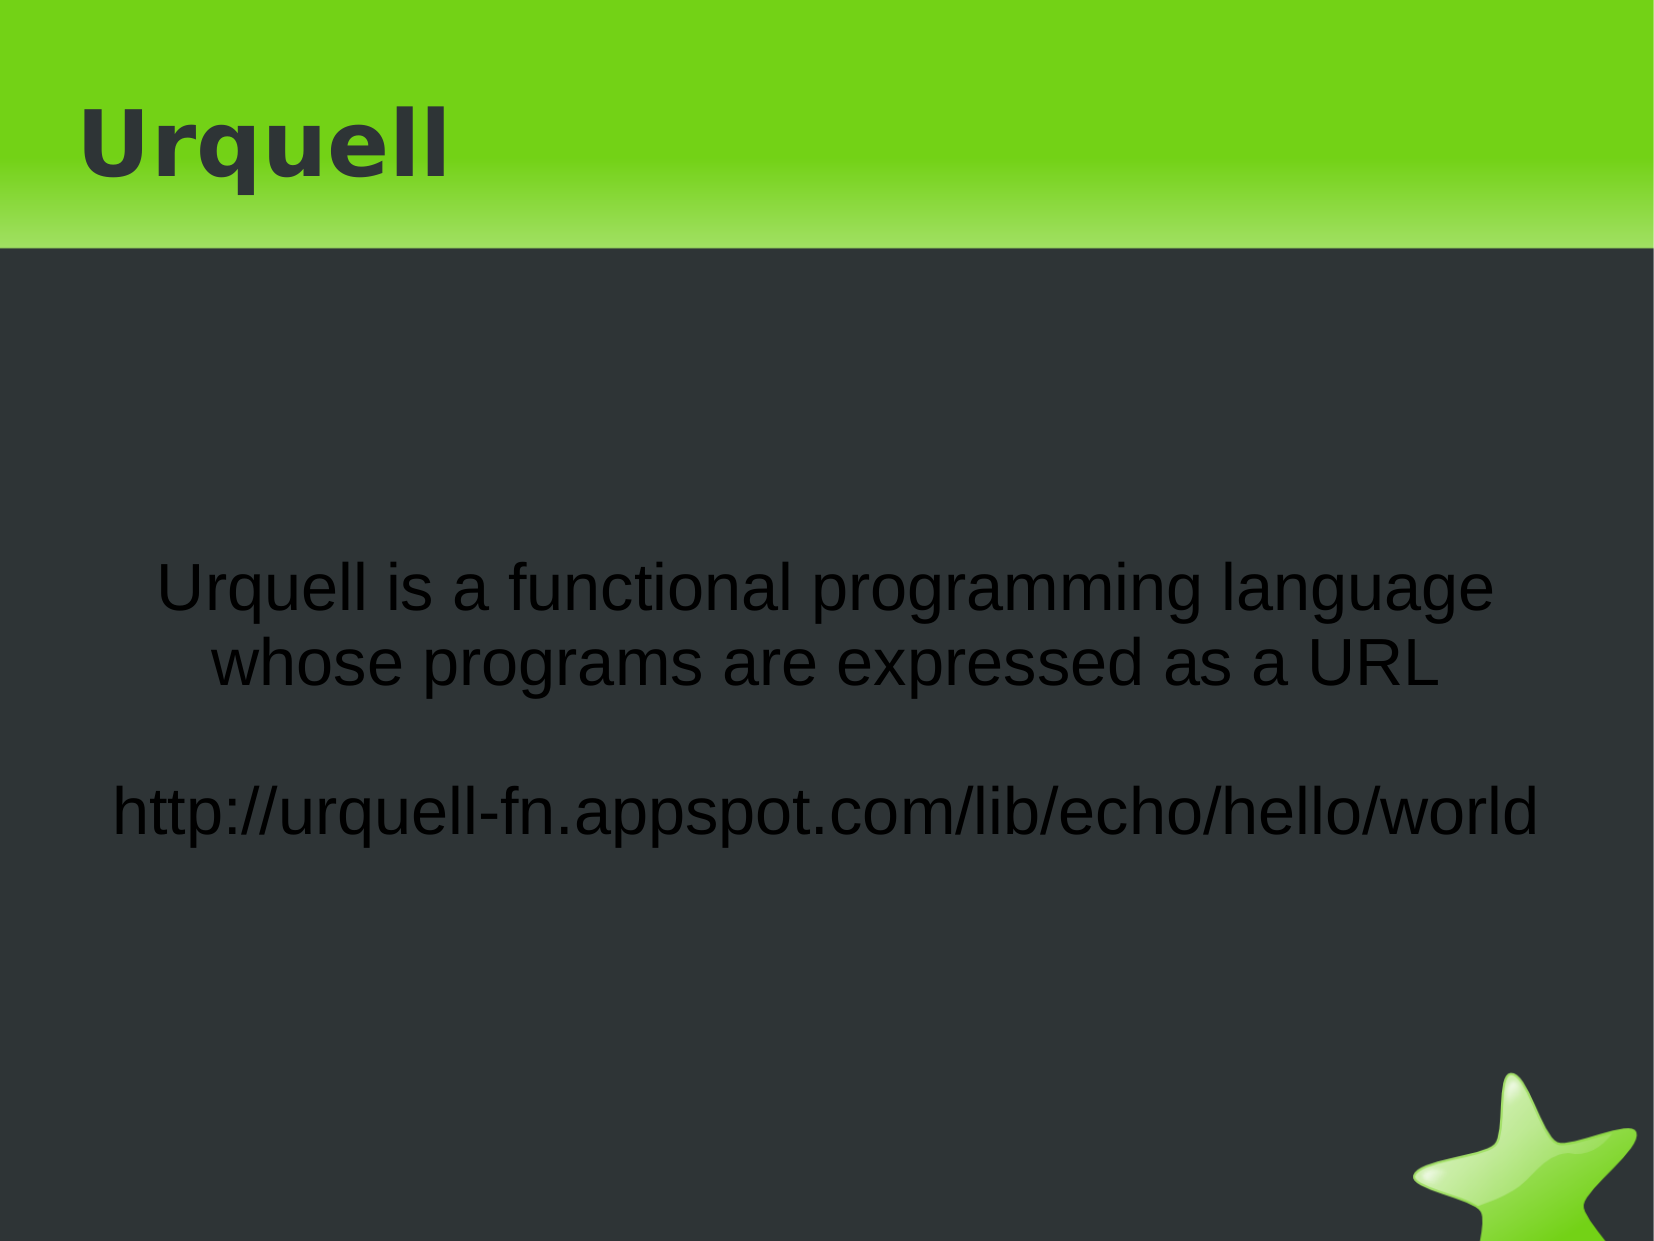

# Urquell
Urquell is a functional programming language whose programs are expressed as a URL
http://urquell-fn.appspot.com/lib/echo/hello/world